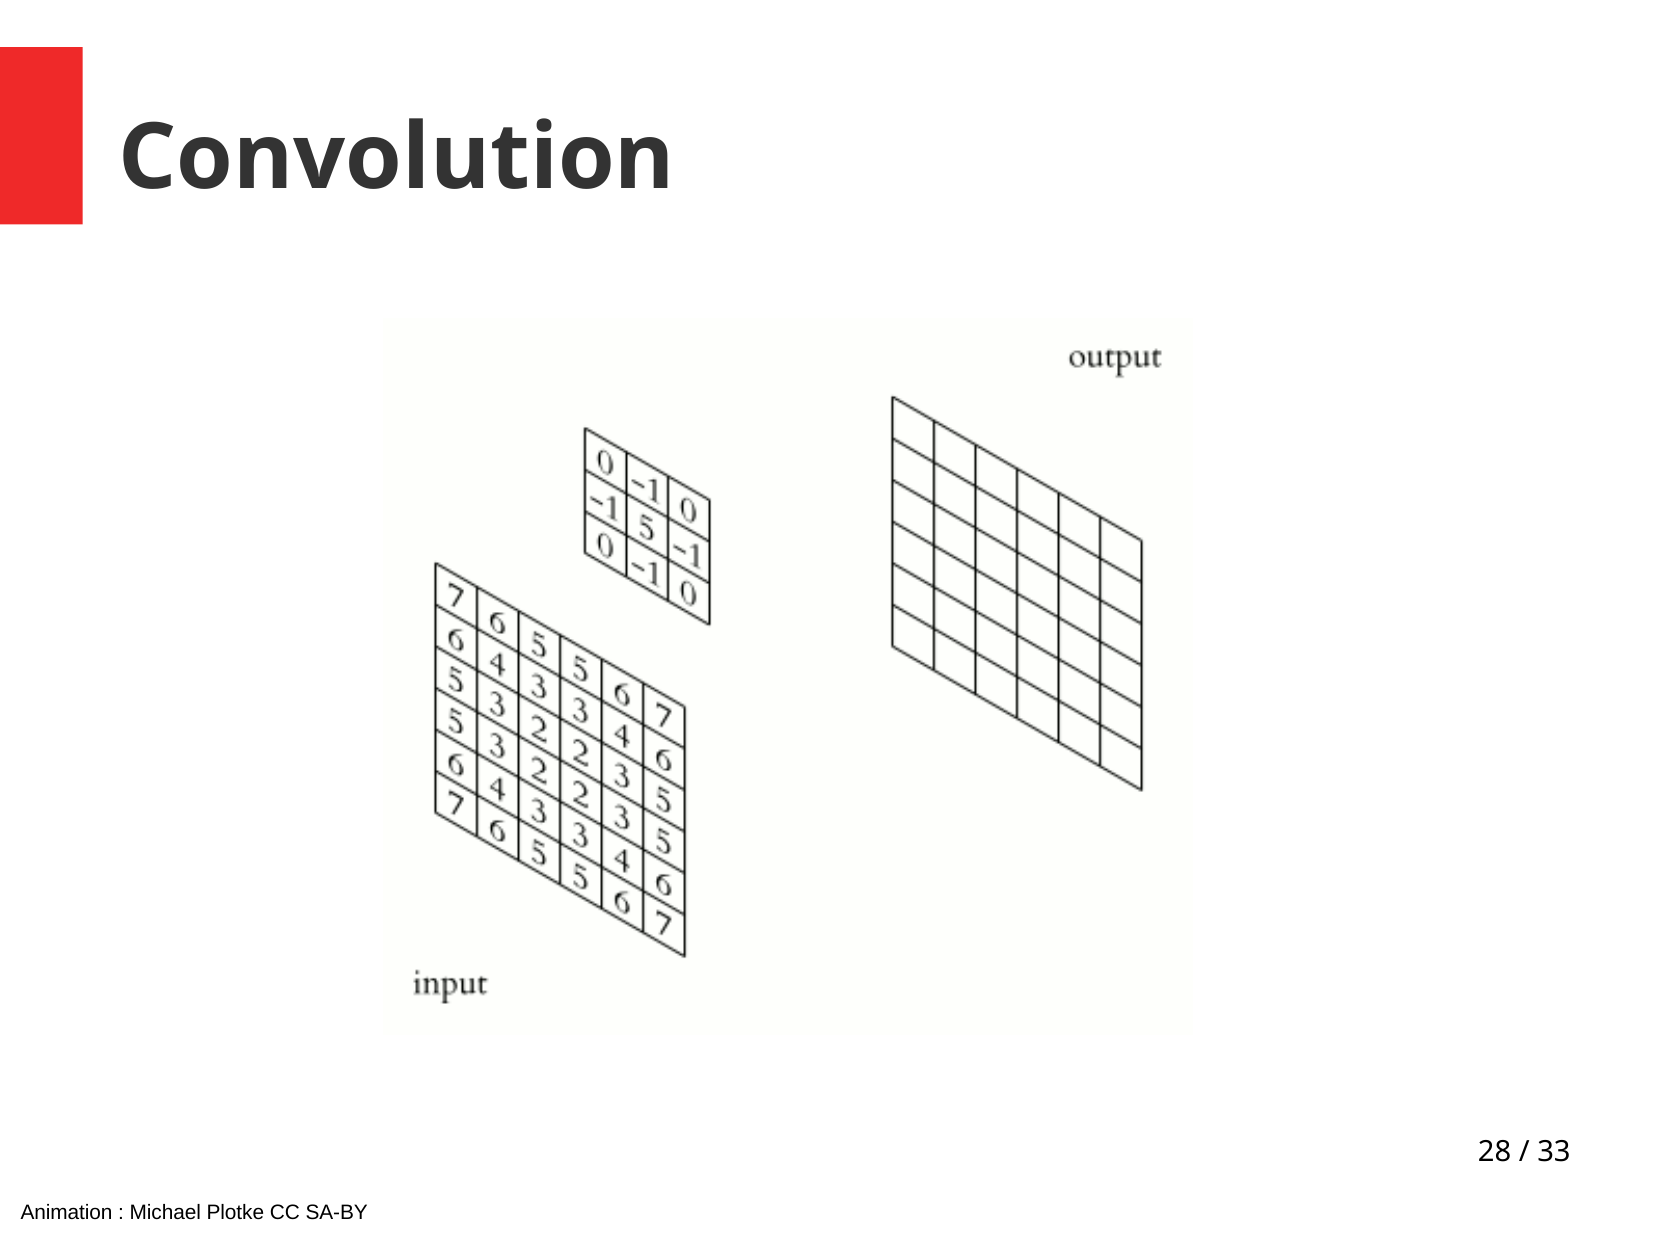

# Convolution
28
Animation : Michael Plotke CC SA-BY